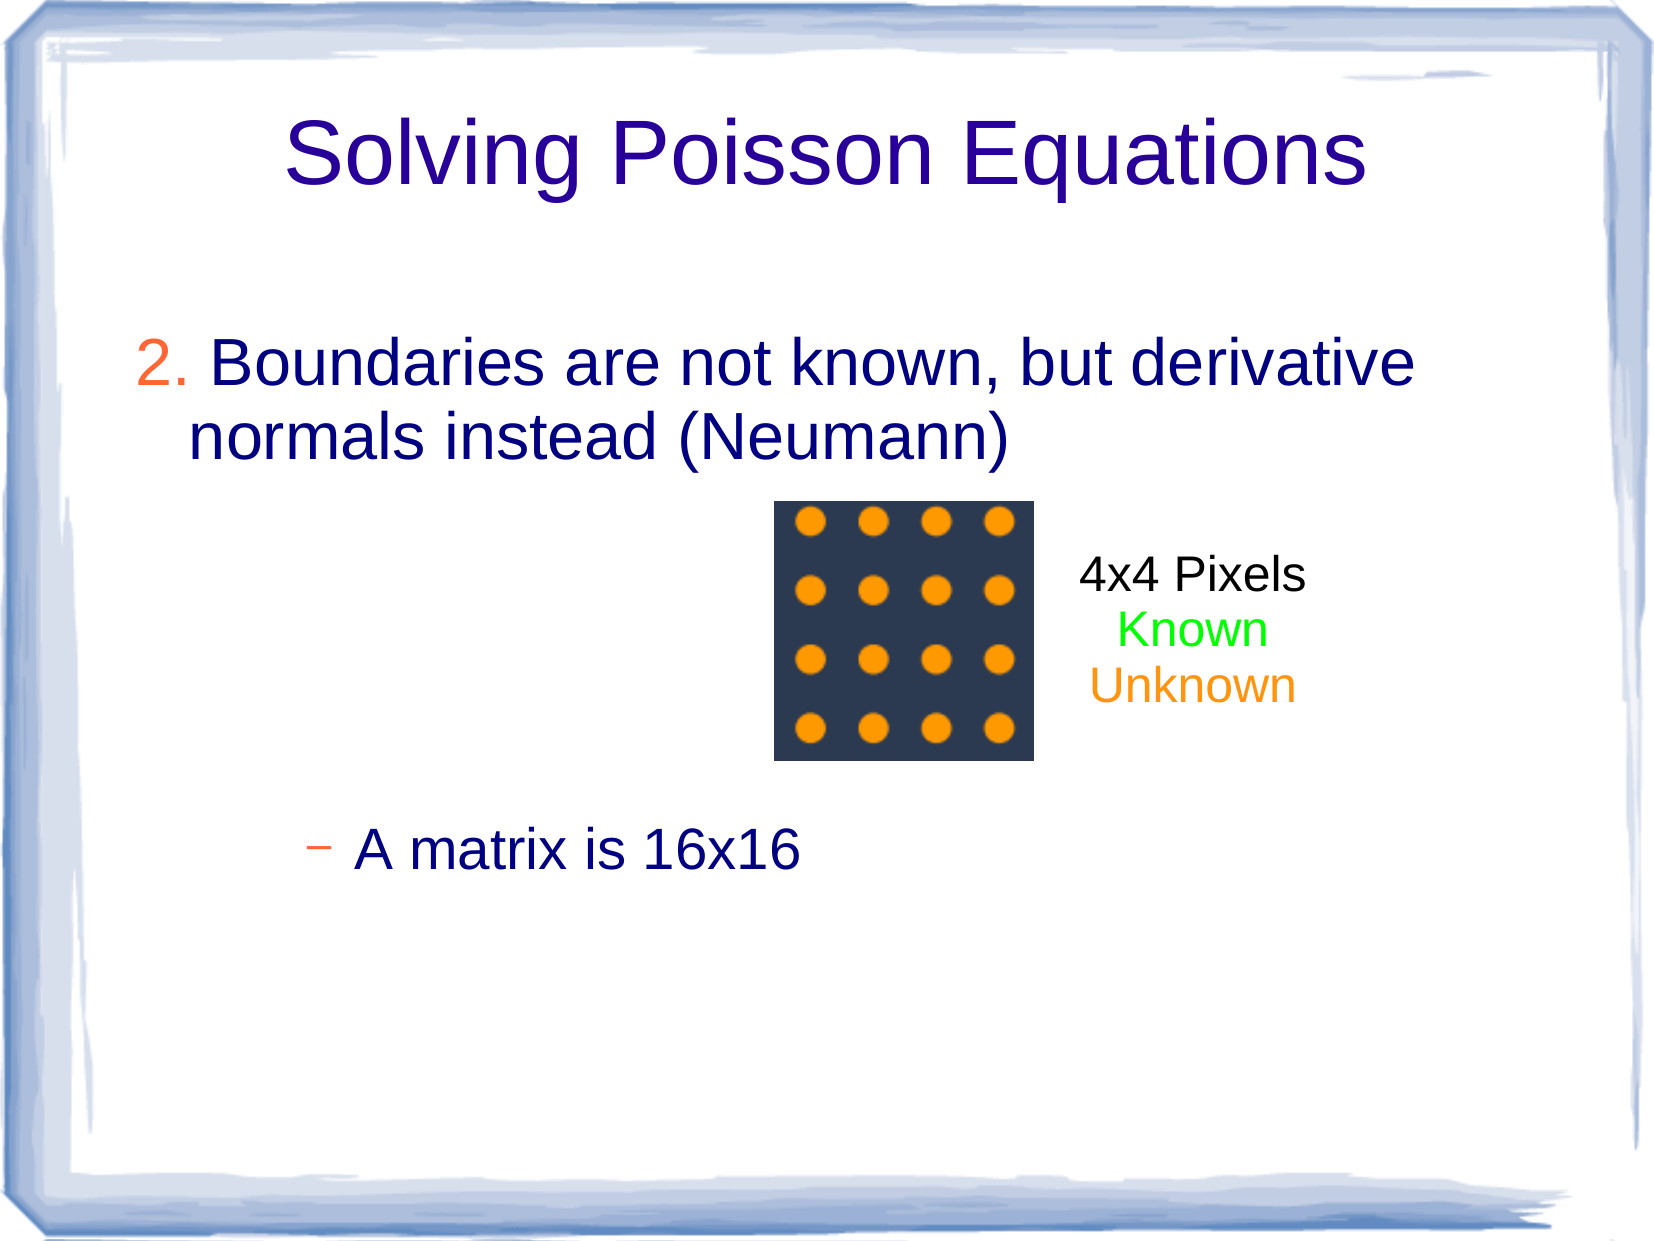

# Solving Poisson Equations
 Boundaries are not known, but derivative normals instead (Neumann)
A matrix is 16x16
4x4 Pixels
Known
Unknown